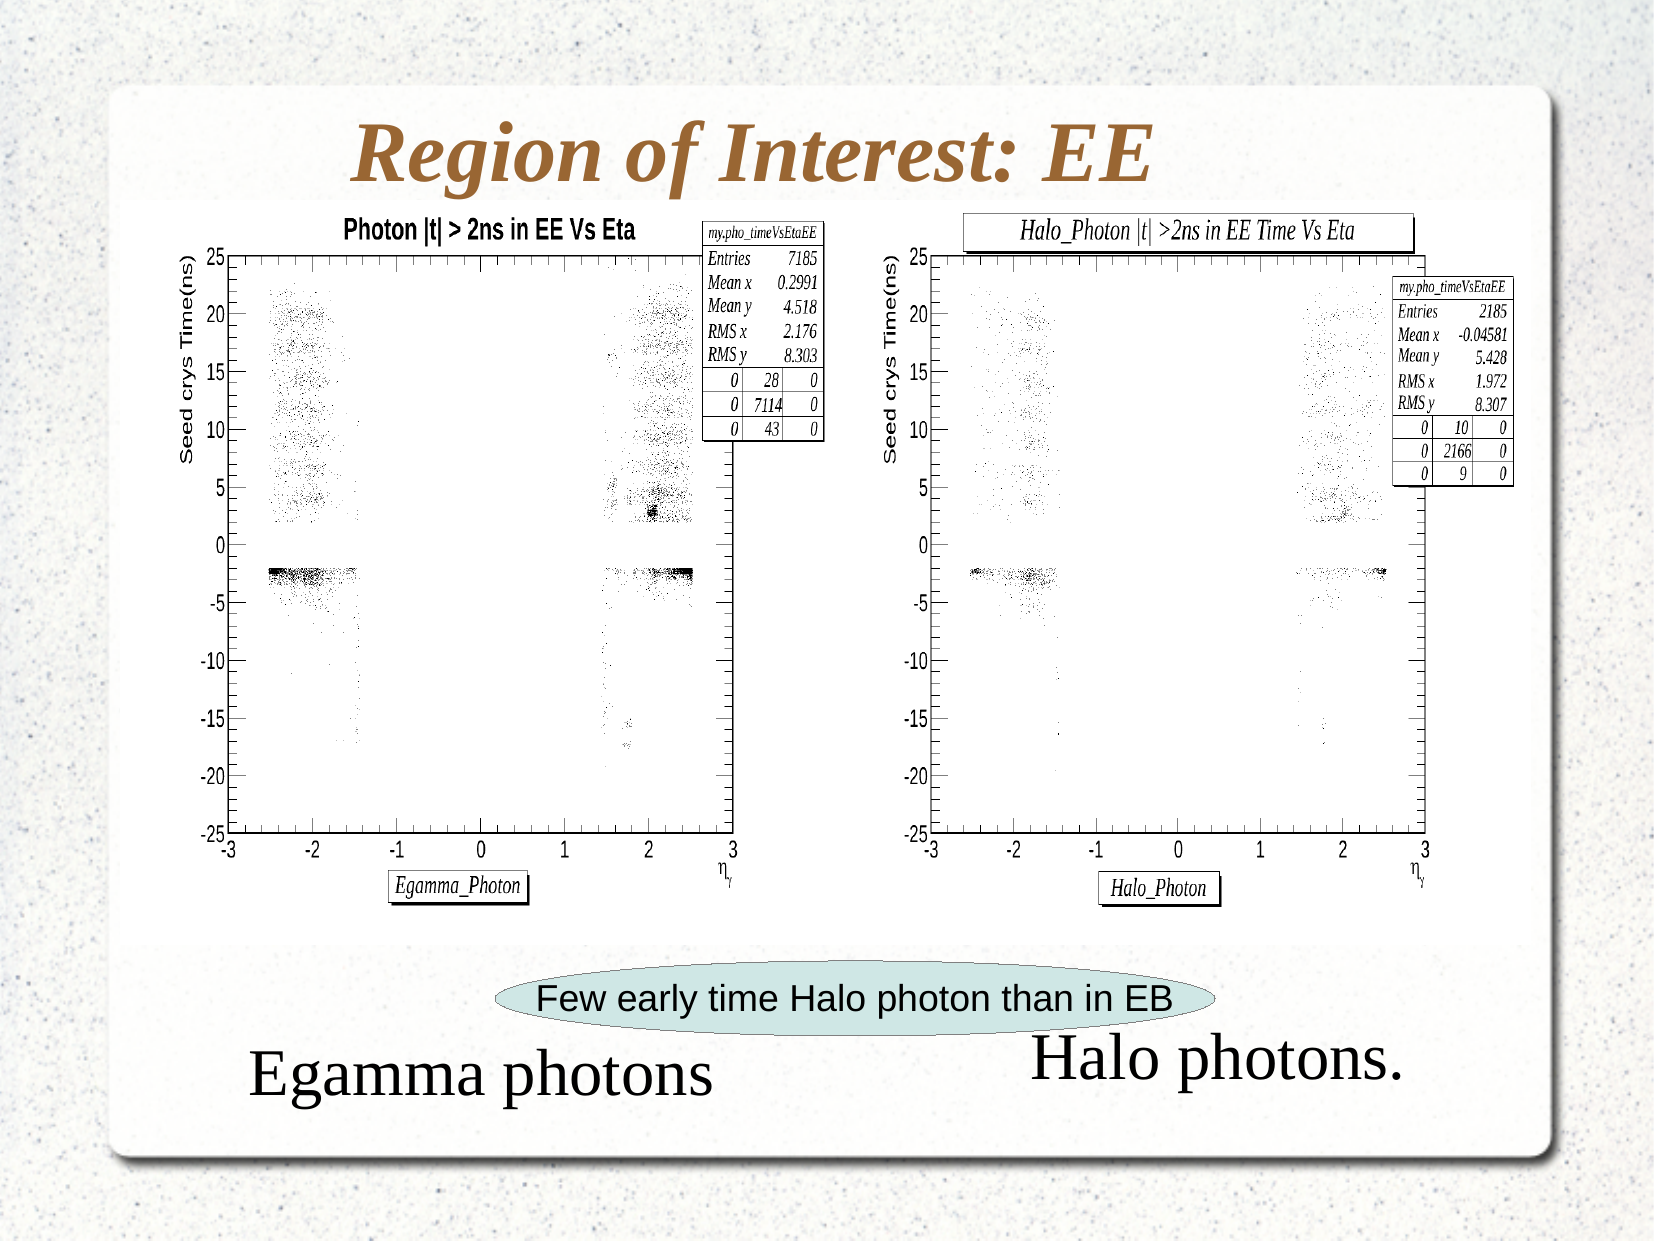

# Region of Interest: EE
Few early time Halo photon than in EB
Halo photons.
Egamma photons